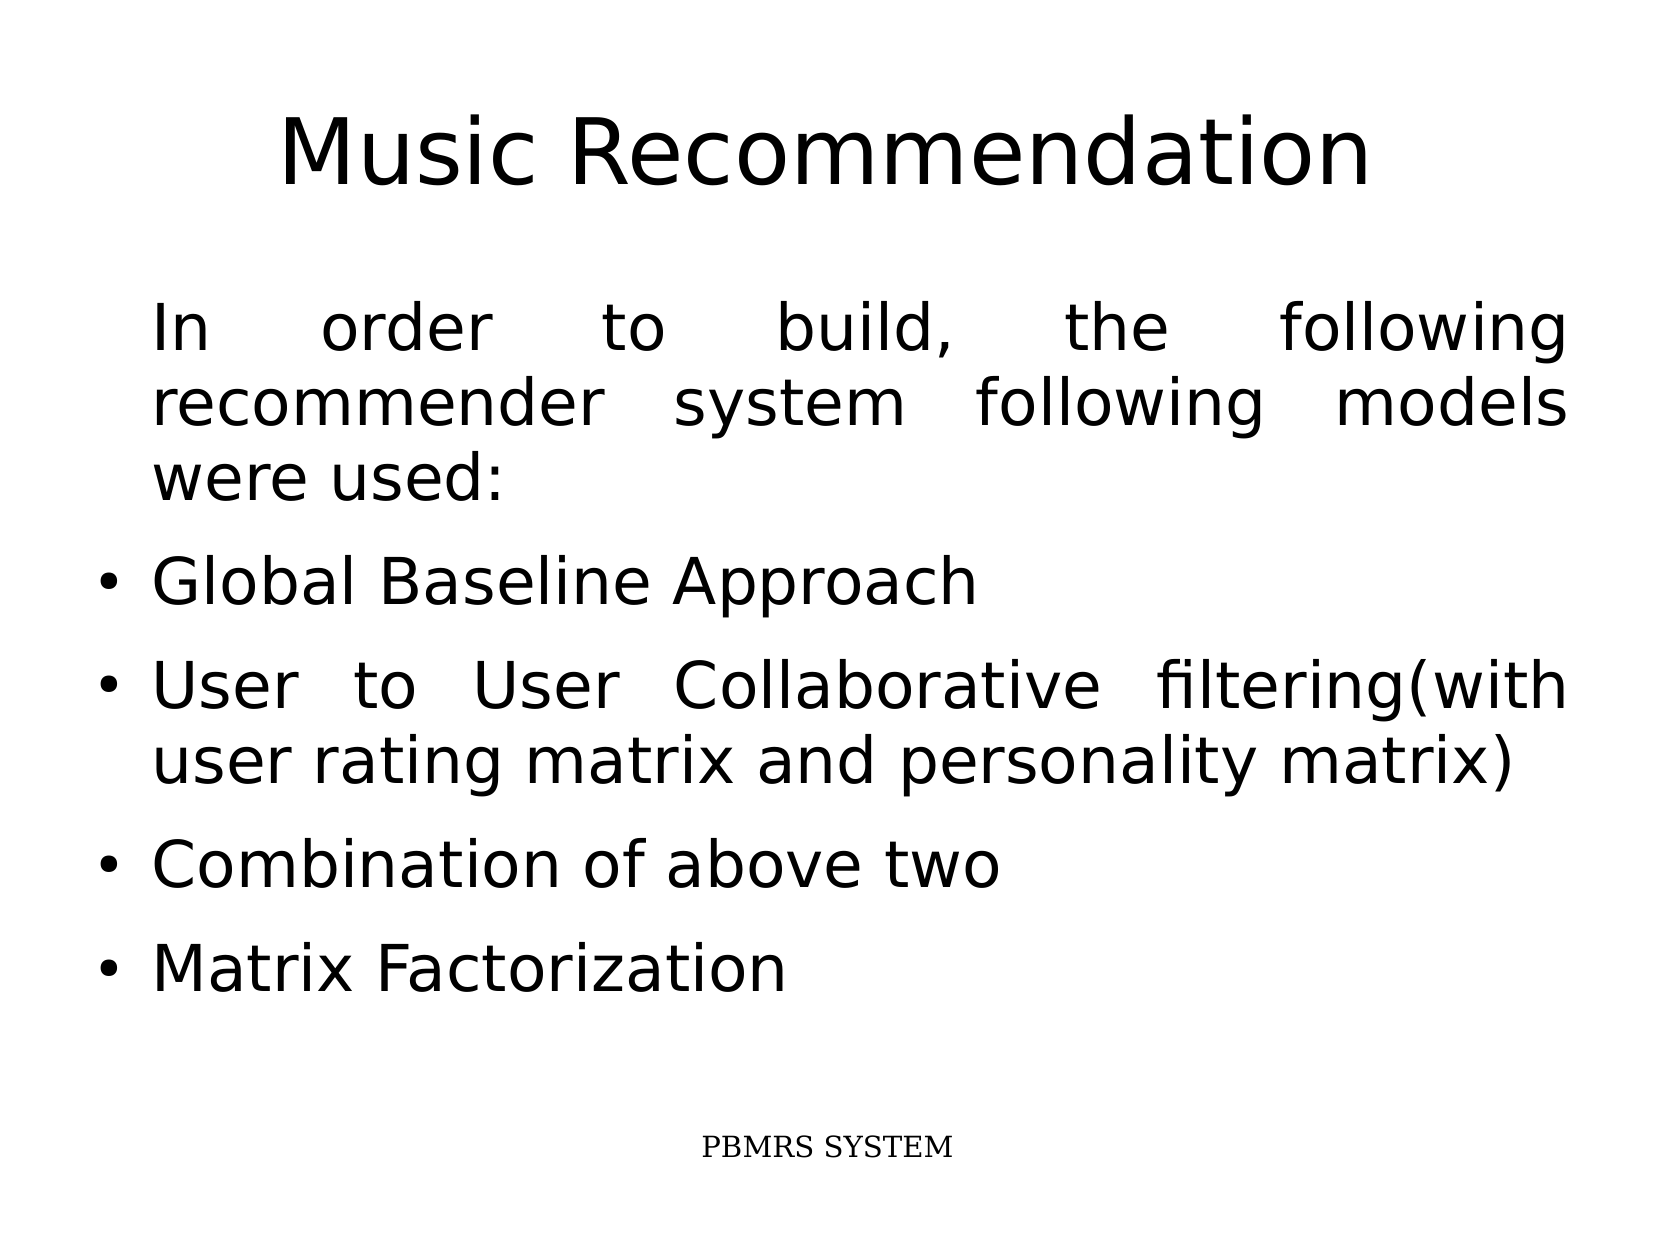

# Music Recommendation
In order to build, the following recommender system following models were used:
Global Baseline Approach
User to User Collaborative filtering(with user rating matrix and personality matrix)
Combination of above two
Matrix Factorization
PBMRS SYSTEM